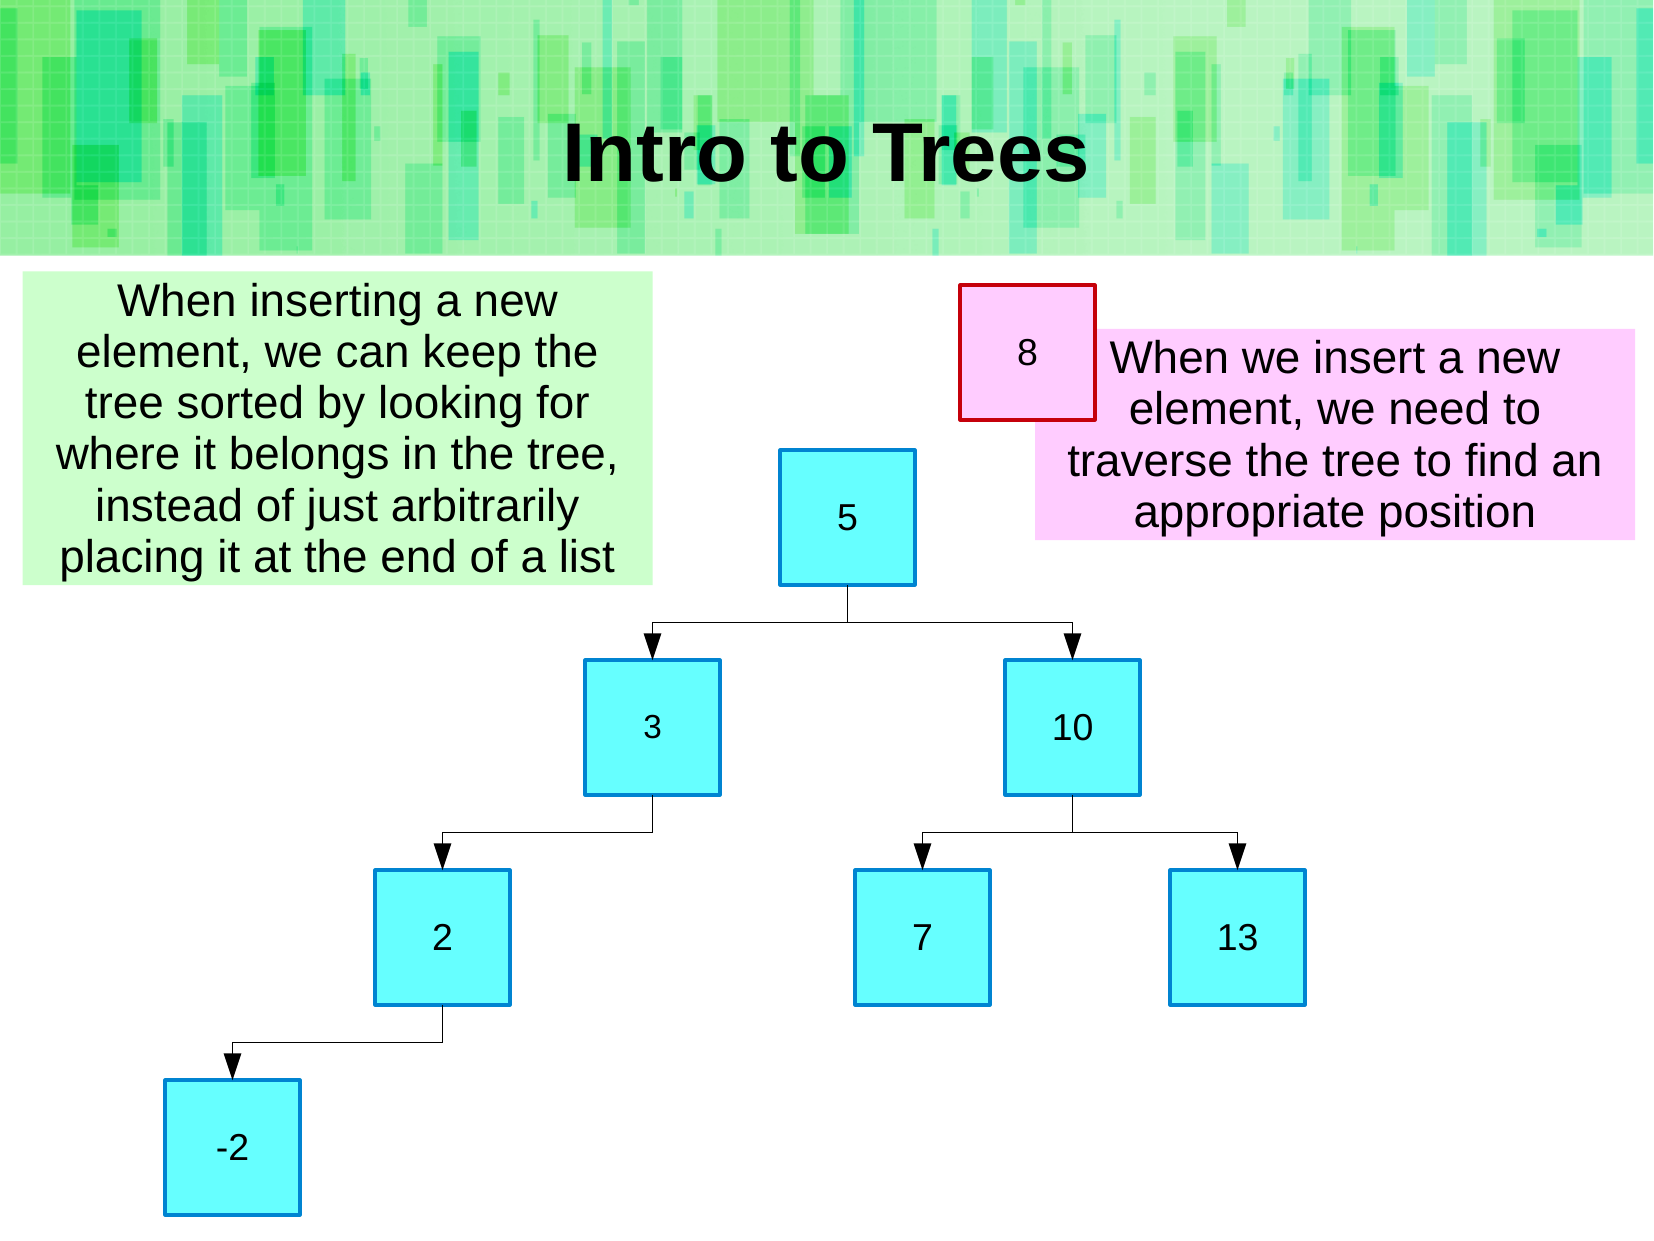

# Intro to Trees
When inserting a new element, we can keep the tree sorted by looking for where it belongs in the tree, instead of just arbitrarily placing it at the end of a list
8
When we insert a new element, we need to traverse the tree to find an appropriate position
5
3
10
2
7
13
-2